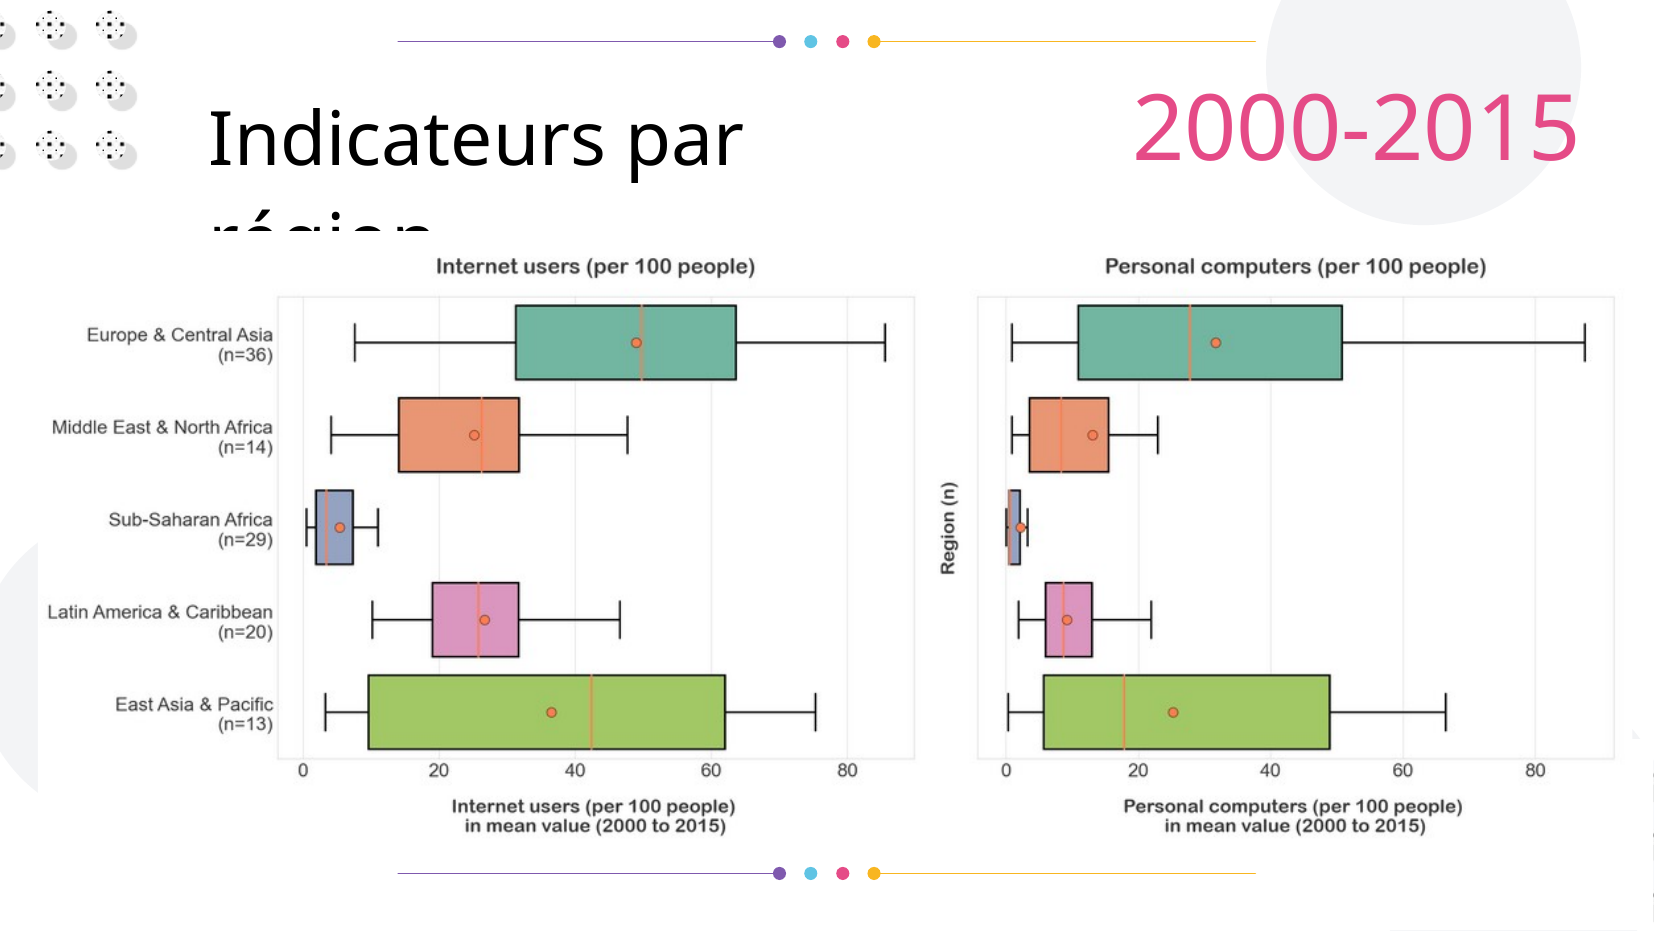

2000-2015
Indicateurs par région
Mon nom est personne